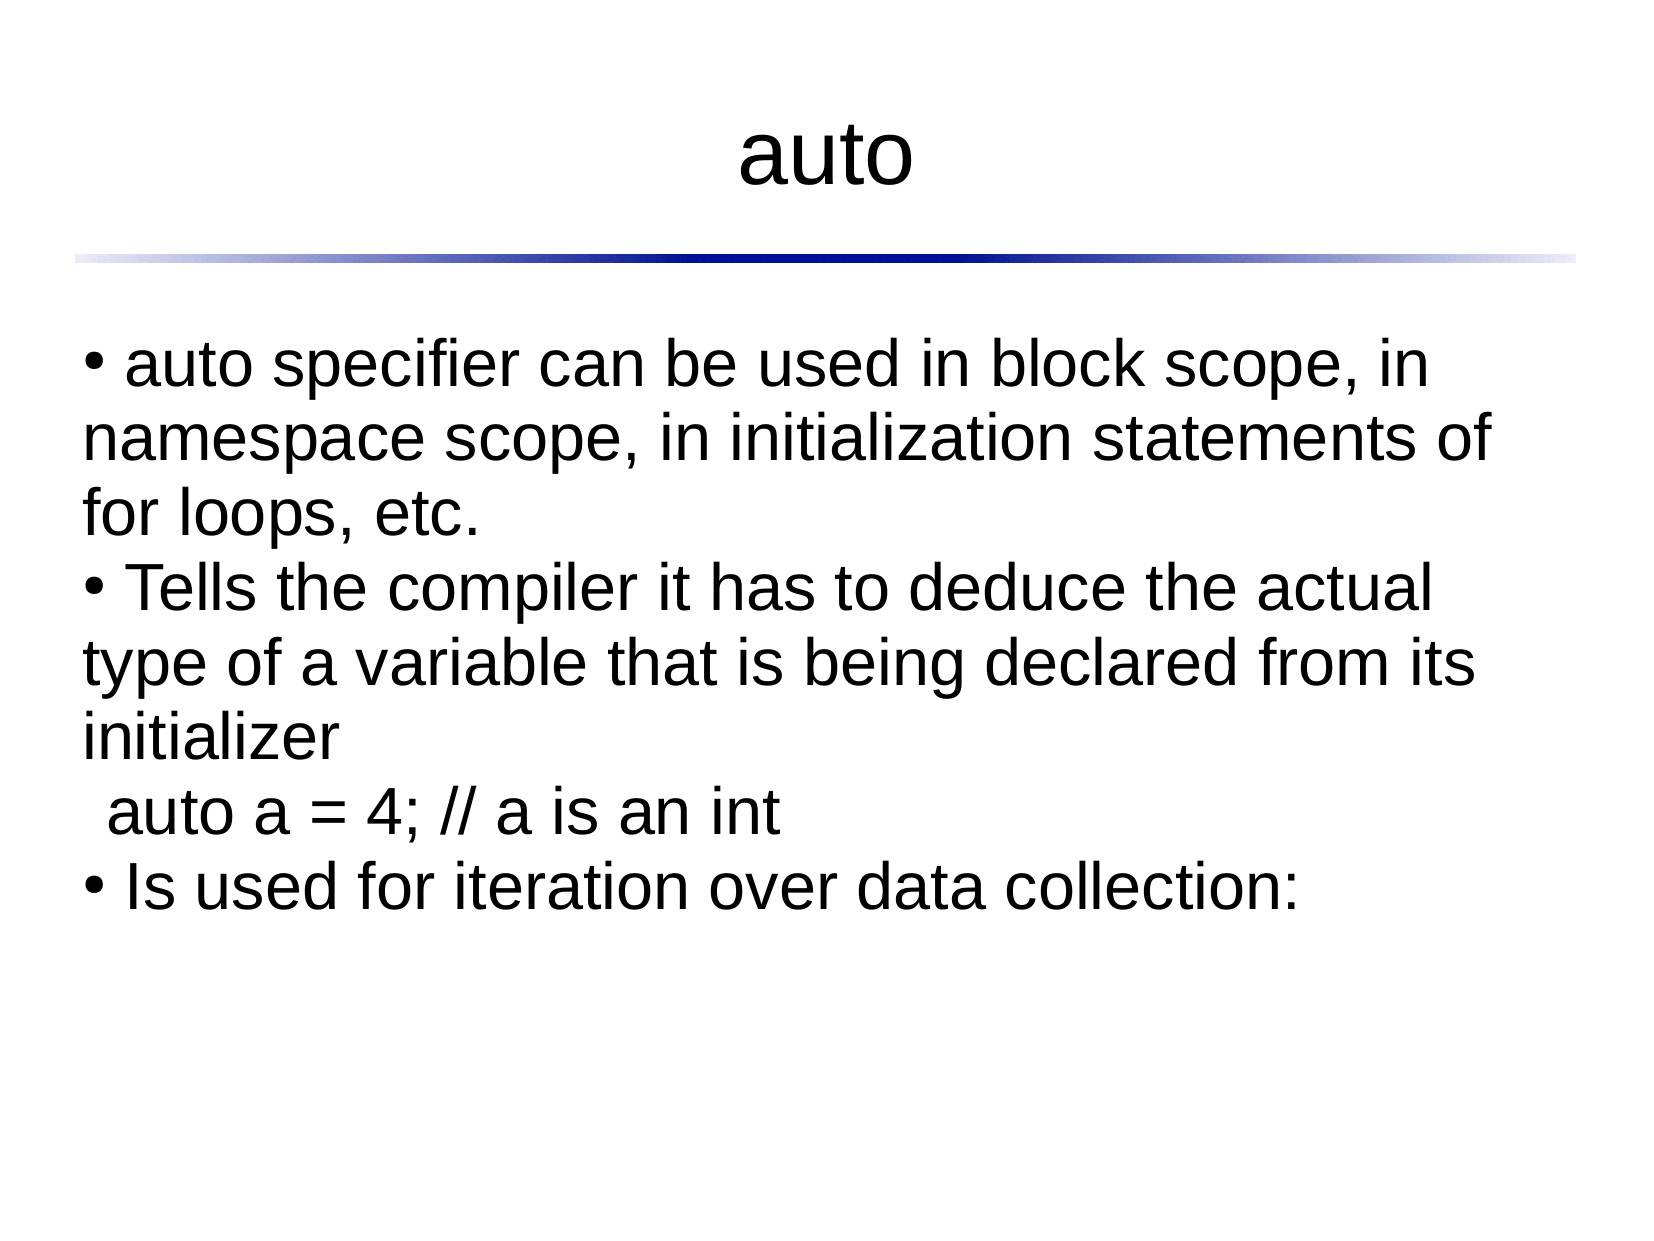

# auto
 auto specifier can be used in block scope, in namespace scope, in initialization statements of for loops, etc.
 Tells the compiler it has to deduce the actual type of a variable that is being declared from its initializer
auto a = 4; // a is an int
 Is used for iteration over data collection: